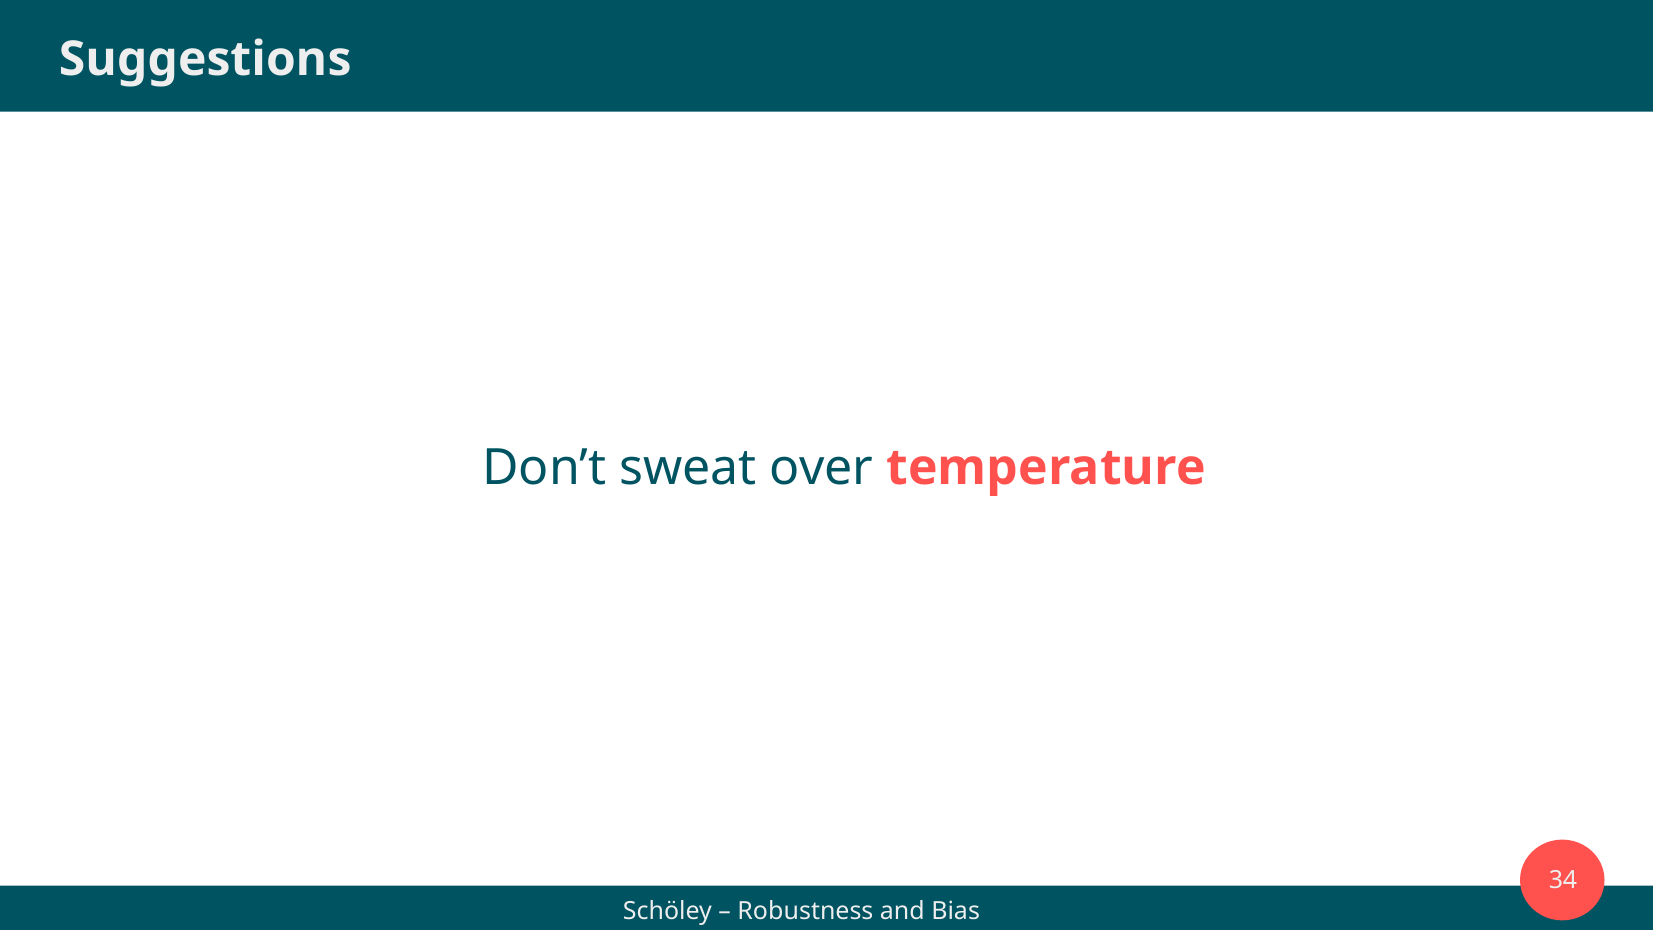

# Suggestions
Don’t sweat over temperature
34
Schöley – Robustness and Bias